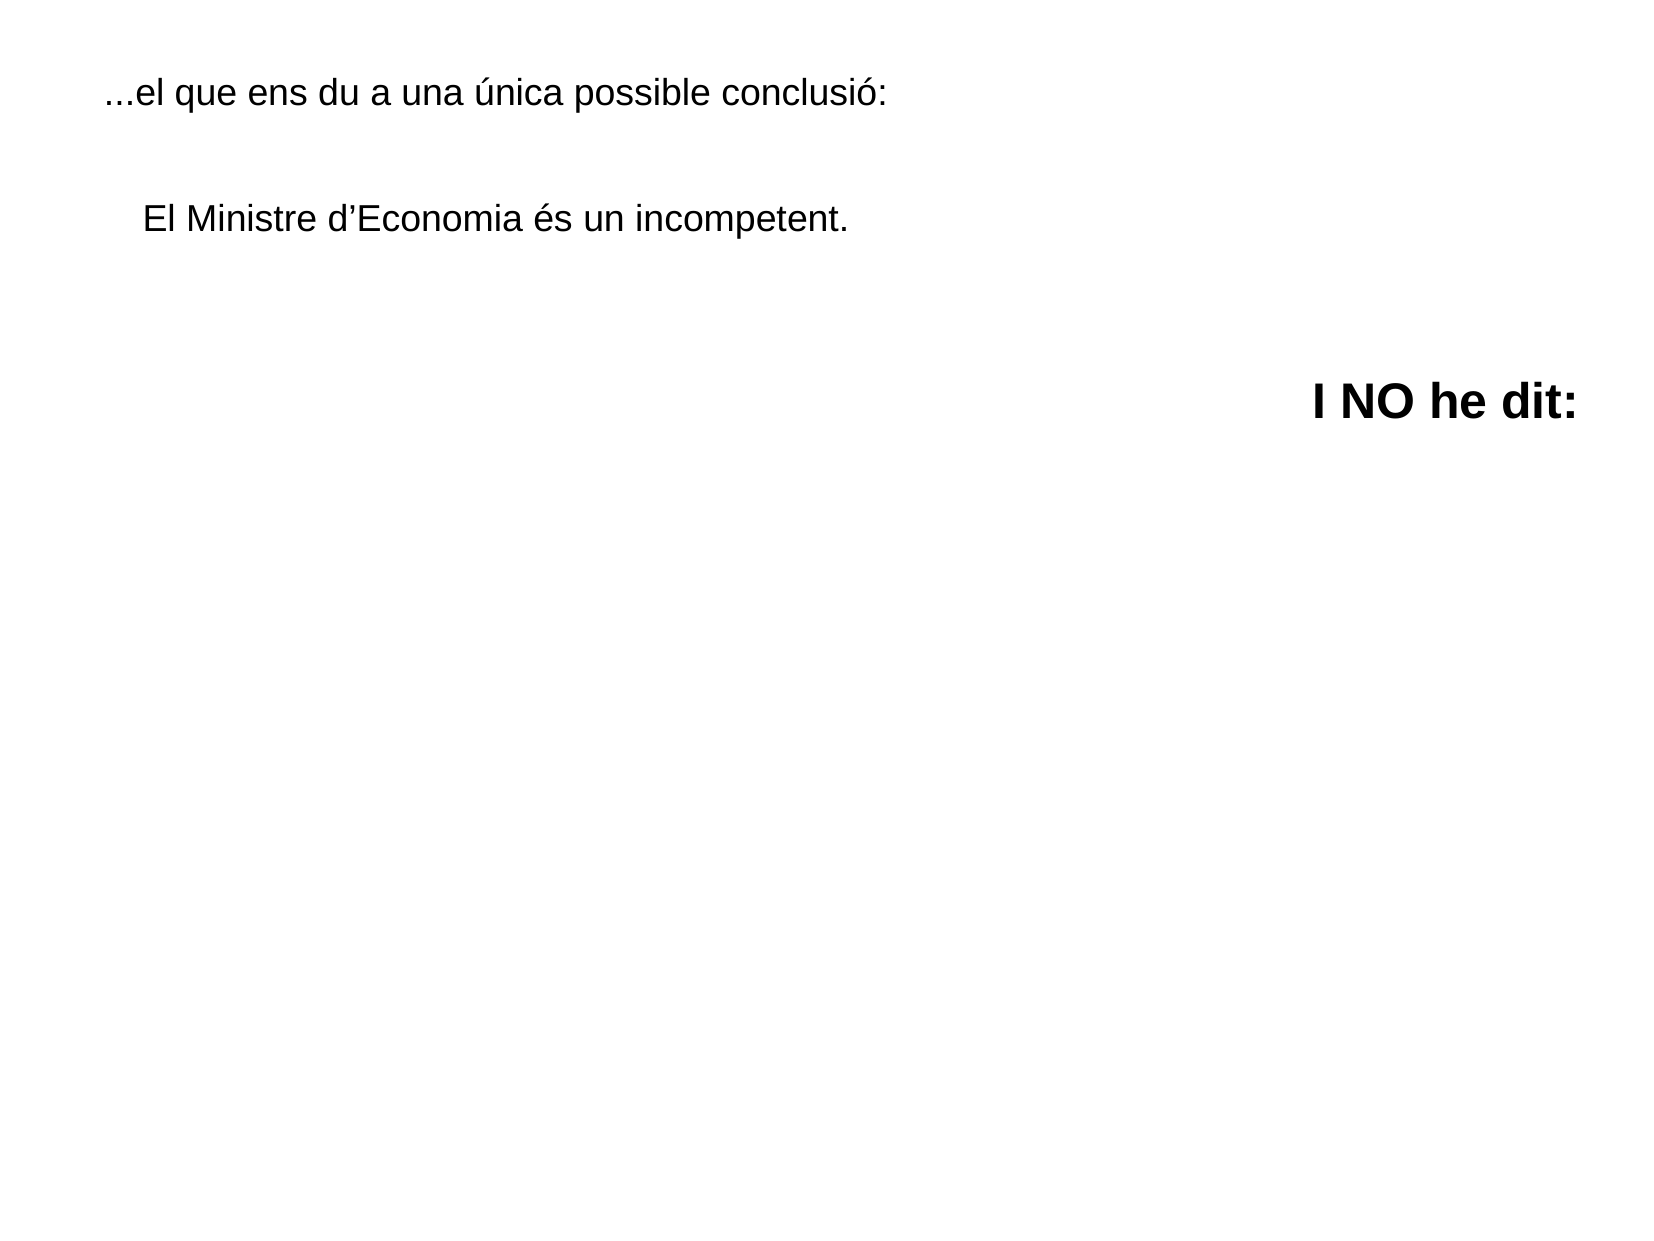

# ...el que ens du a una única possible conclusió:
El Ministre d’Economia és un incompetent.
I NO he dit: